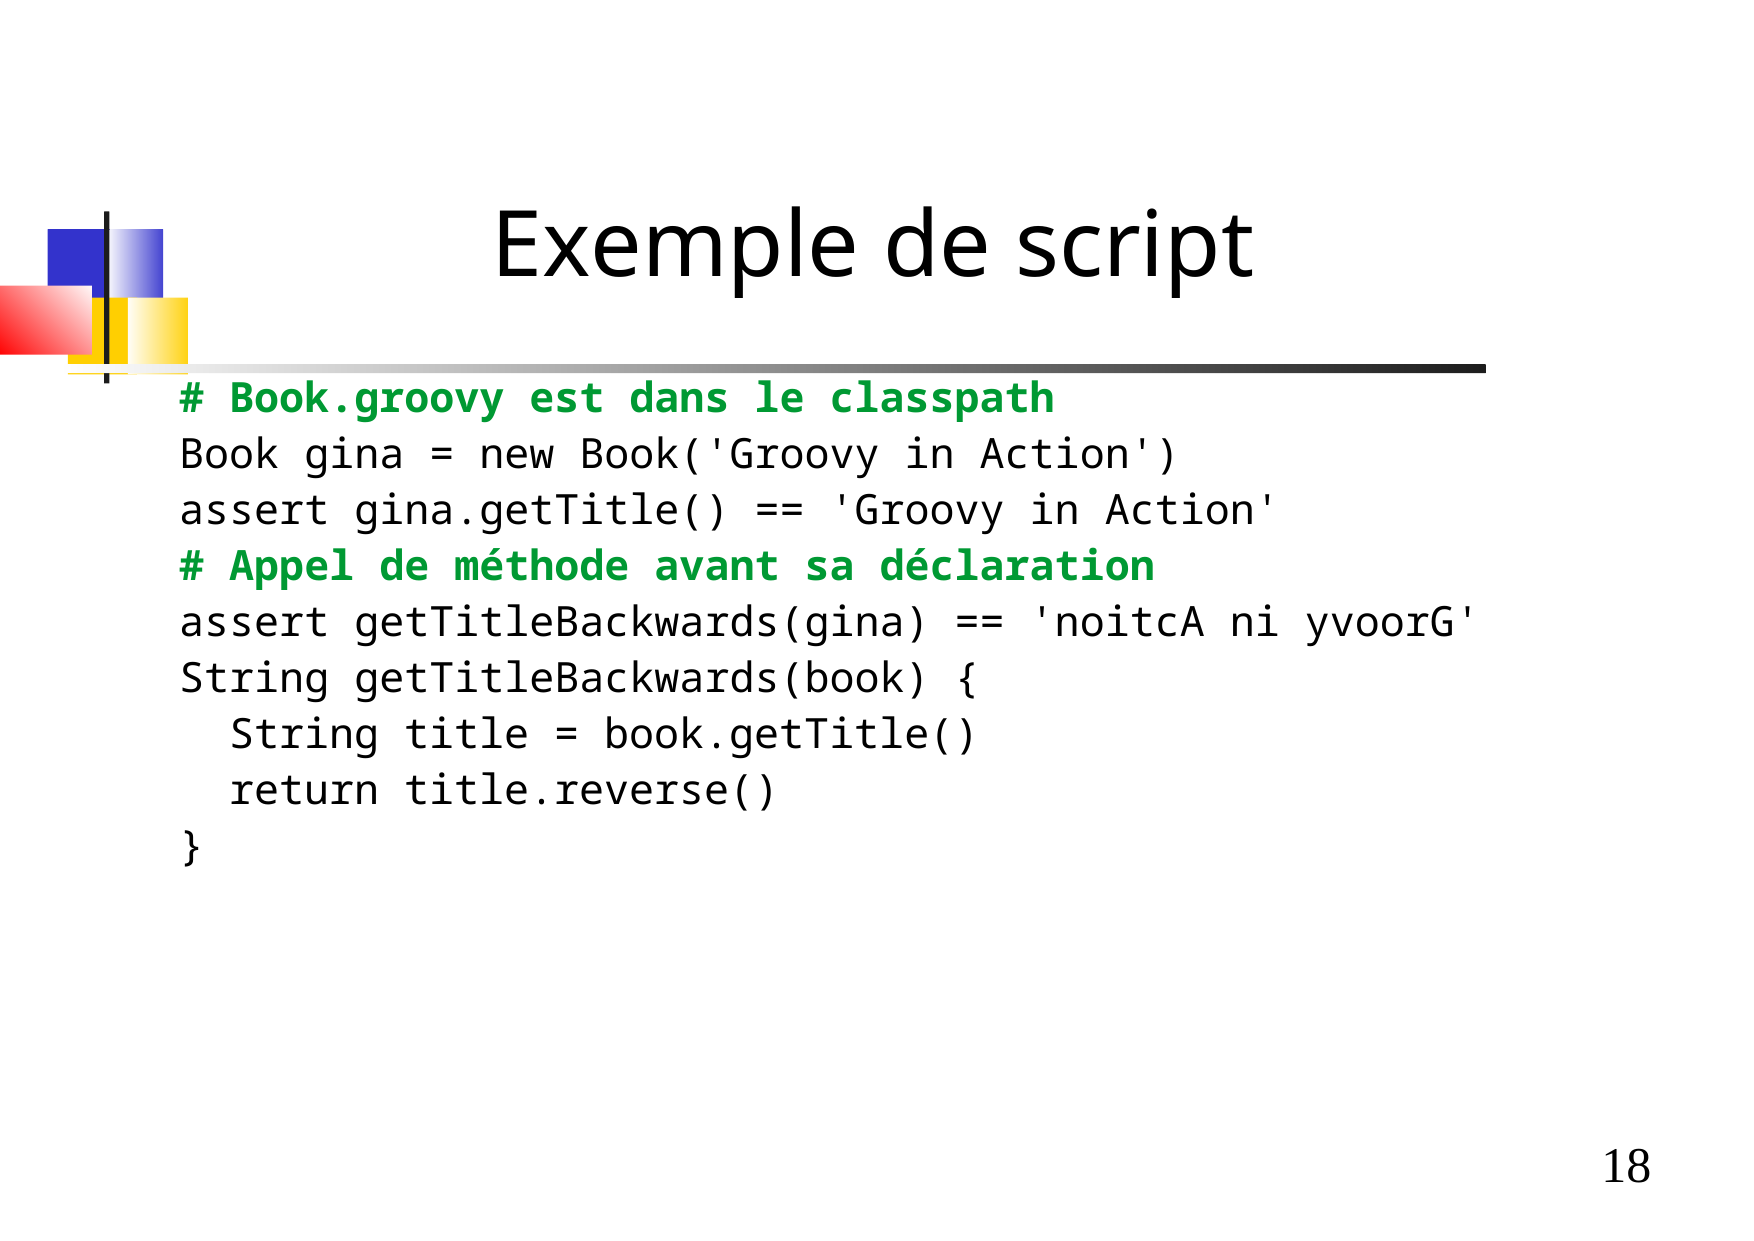

# Exemple de script
# Book.groovy est dans le classpath
Book gina = new Book('Groovy in Action')
assert gina.getTitle() == 'Groovy in Action'
# Appel de méthode avant sa déclaration
assert getTitleBackwards(gina) == 'noitcA ni yvoorG'
String getTitleBackwards(book) {
 String title = book.getTitle()
 return title.reverse()
}